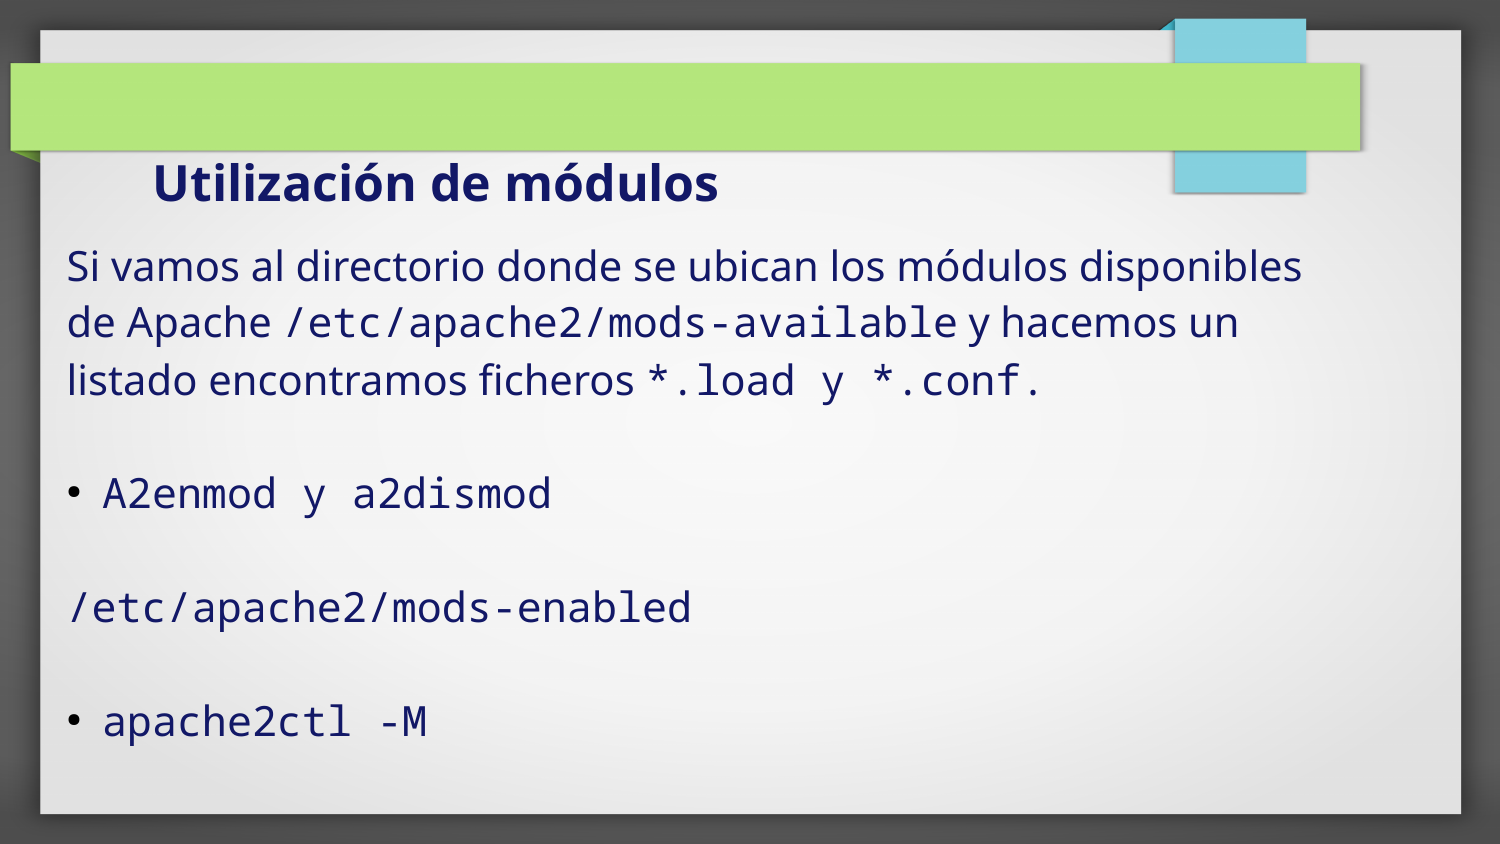

# Utilización de módulos
Si vamos al directorio donde se ubican los módulos disponibles de Apache /etc/apache2/mods-available y hacemos un listado encontramos ficheros *.load y *.conf.
A2enmod y a2dismod
/etc/apache2/mods-enabled
apache2ctl -M